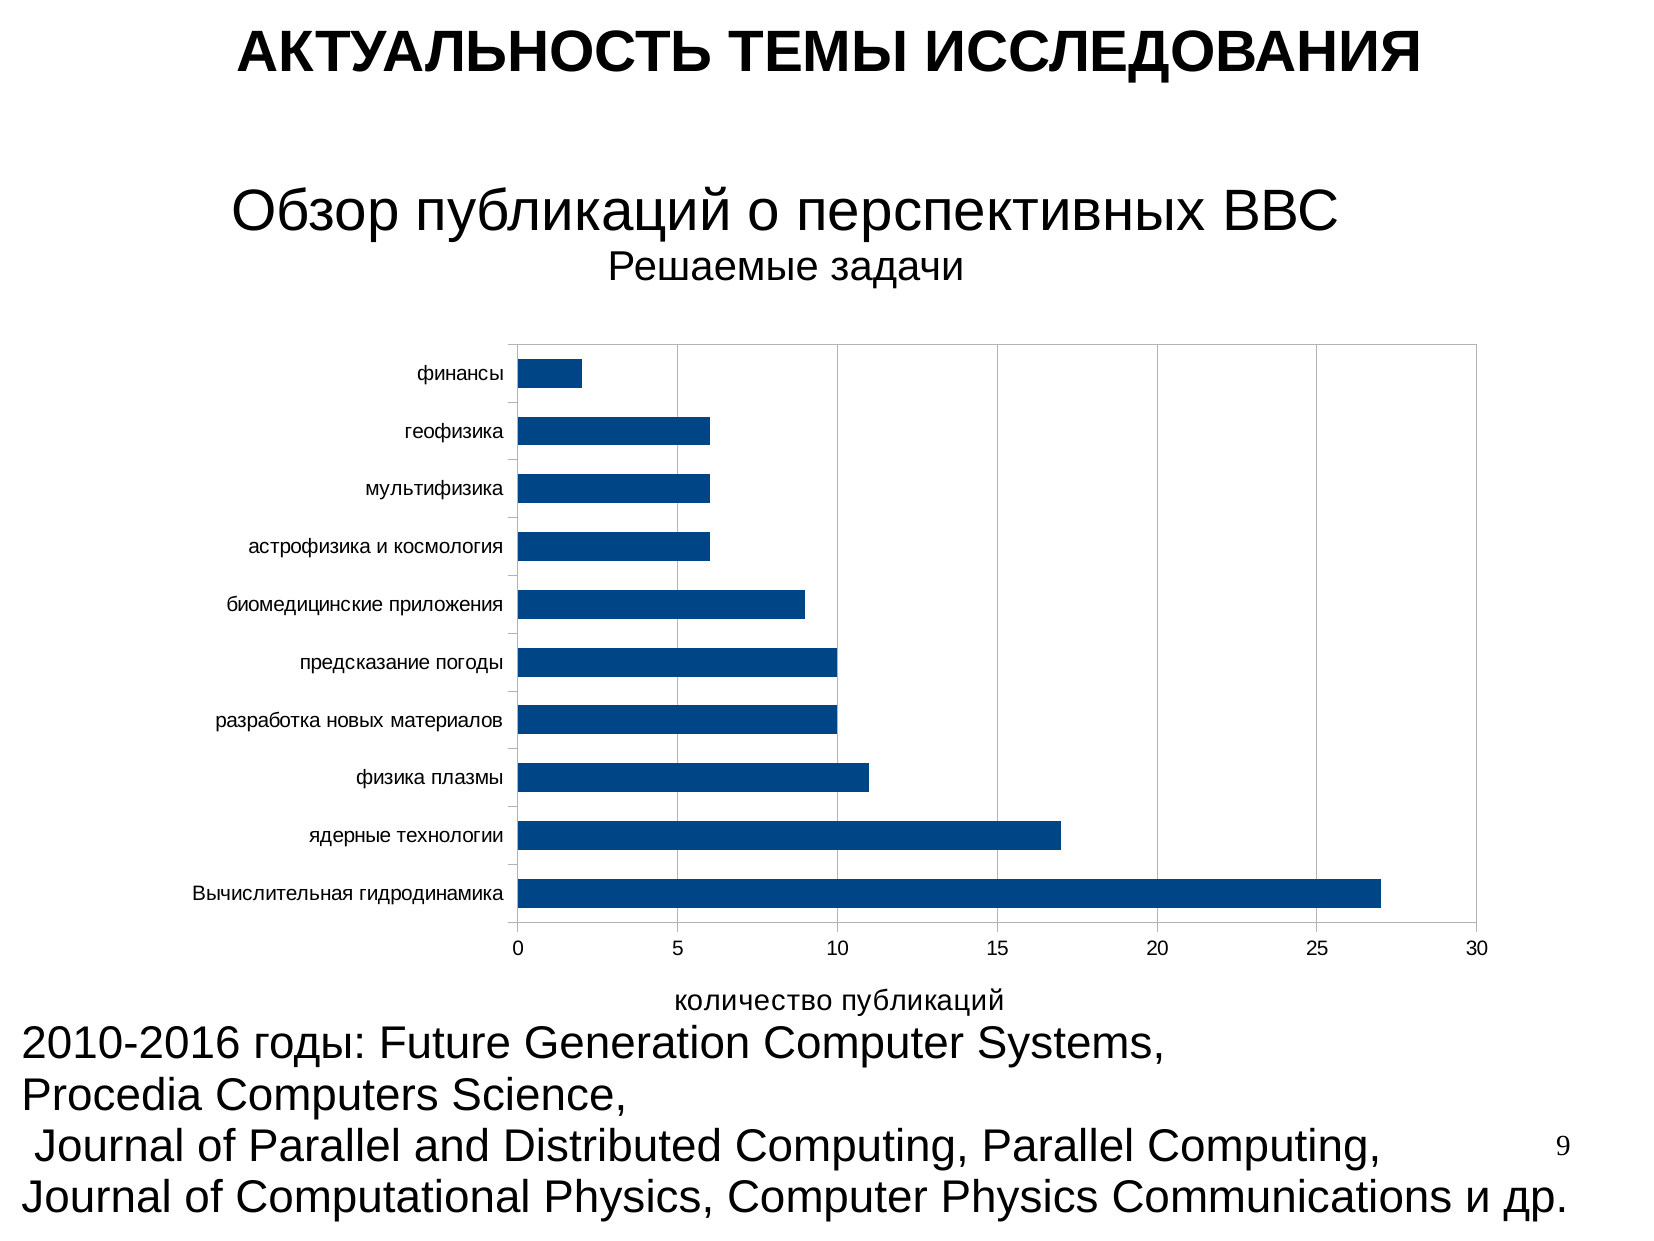

АКТУАЛЬНОСТЬ ТЕМЫ ИССЛЕДОВАНИЯ
# Обзор публикаций о перспективных ВВС Решаемые задачи
### Chart
| Category | Column B |
|---|---|
| Вычислительная гидродинамика | 27.0 |
| ядерные технологии | 17.0 |
| физика плазмы | 11.0 |
| разработка новых материалов | 10.0 |
| предсказание погоды | 10.0 |
| биомедицинские приложения | 9.0 |
| астрофизика и космология | 6.0 |
| мультифизика | 6.0 |
| геофизика | 6.0 |
| финансы | 2.0 |2010-2016 годы: Future Generation Computer Systems,
Procedia Computers Science,
 Journal of Parallel and Distributed Computing, Parallel Computing,
Journal of Computational Physics, Computer Physics Communications и др.
9